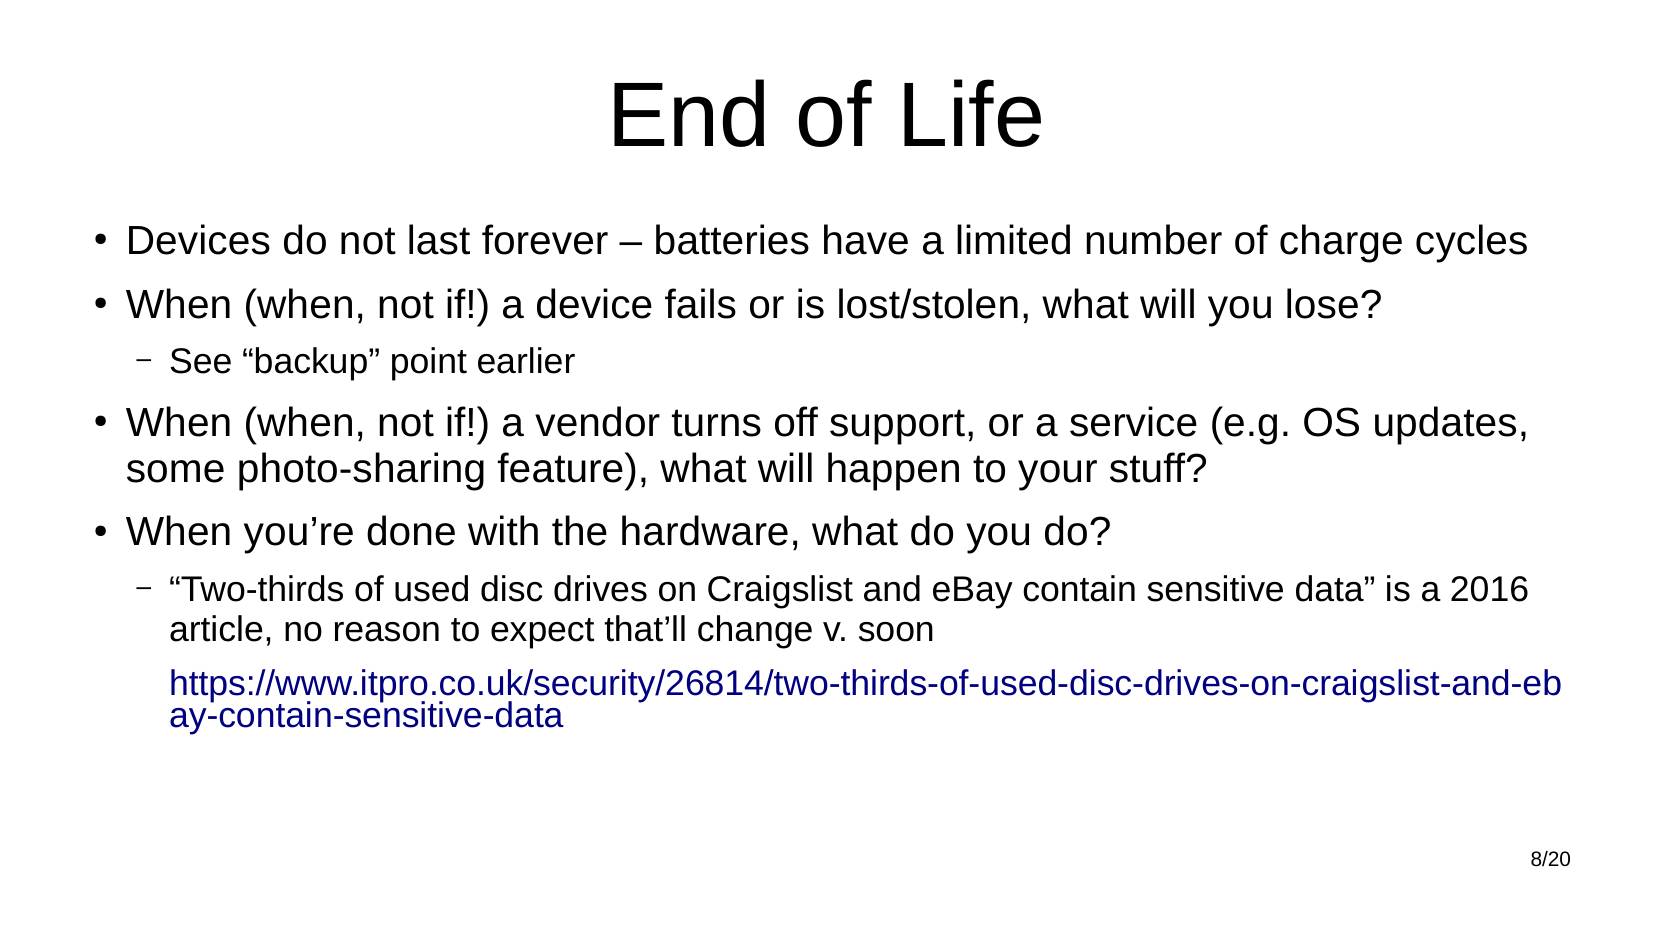

# End of Life
Devices do not last forever – batteries have a limited number of charge cycles
When (when, not if!) a device fails or is lost/stolen, what will you lose?
See “backup” point earlier
When (when, not if!) a vendor turns off support, or a service (e.g. OS updates, some photo-sharing feature), what will happen to your stuff?
When you’re done with the hardware, what do you do?
“Two-thirds of used disc drives on Craigslist and eBay contain sensitive data” is a 2016 article, no reason to expect that’ll change v. soon
https://www.itpro.co.uk/security/26814/two-thirds-of-used-disc-drives-on-craigslist-and-ebay-contain-sensitive-data
8